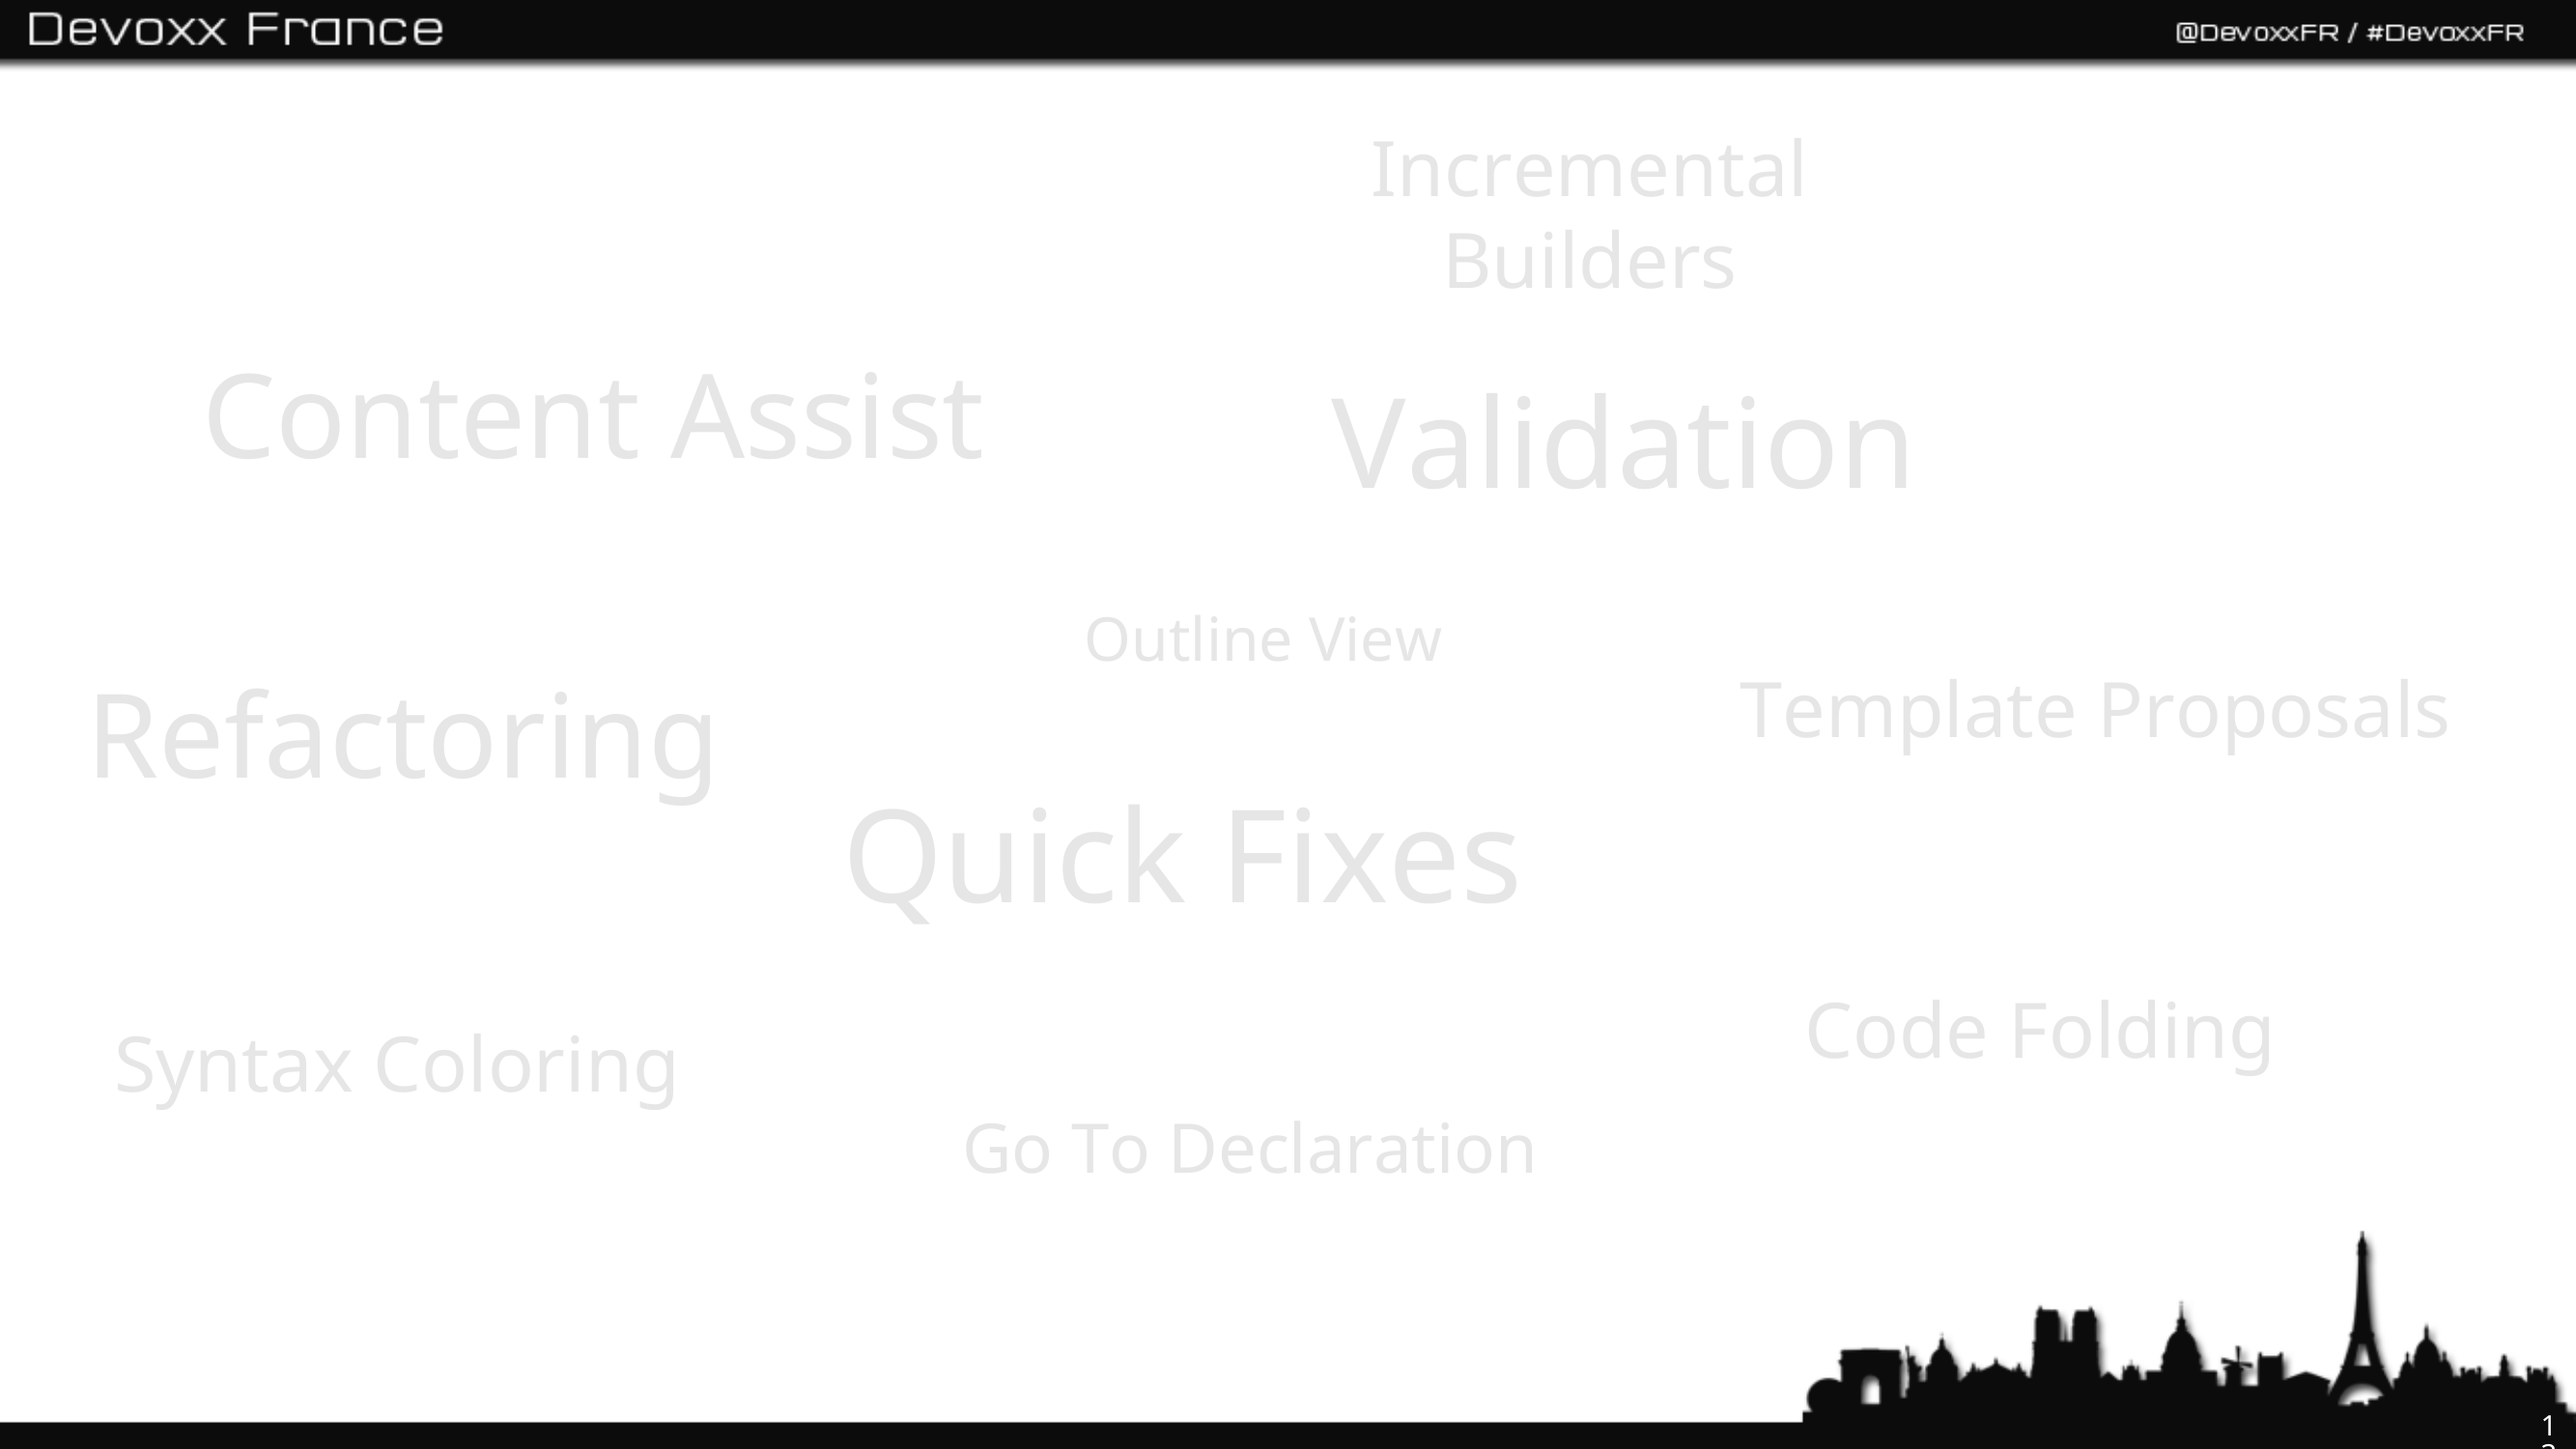

Incremental Builders
# Content Assist
Validation
Outline View
Template Proposals
Refactoring
Quick Fixes
Code Folding
Syntax Coloring
Go To Declaration
13